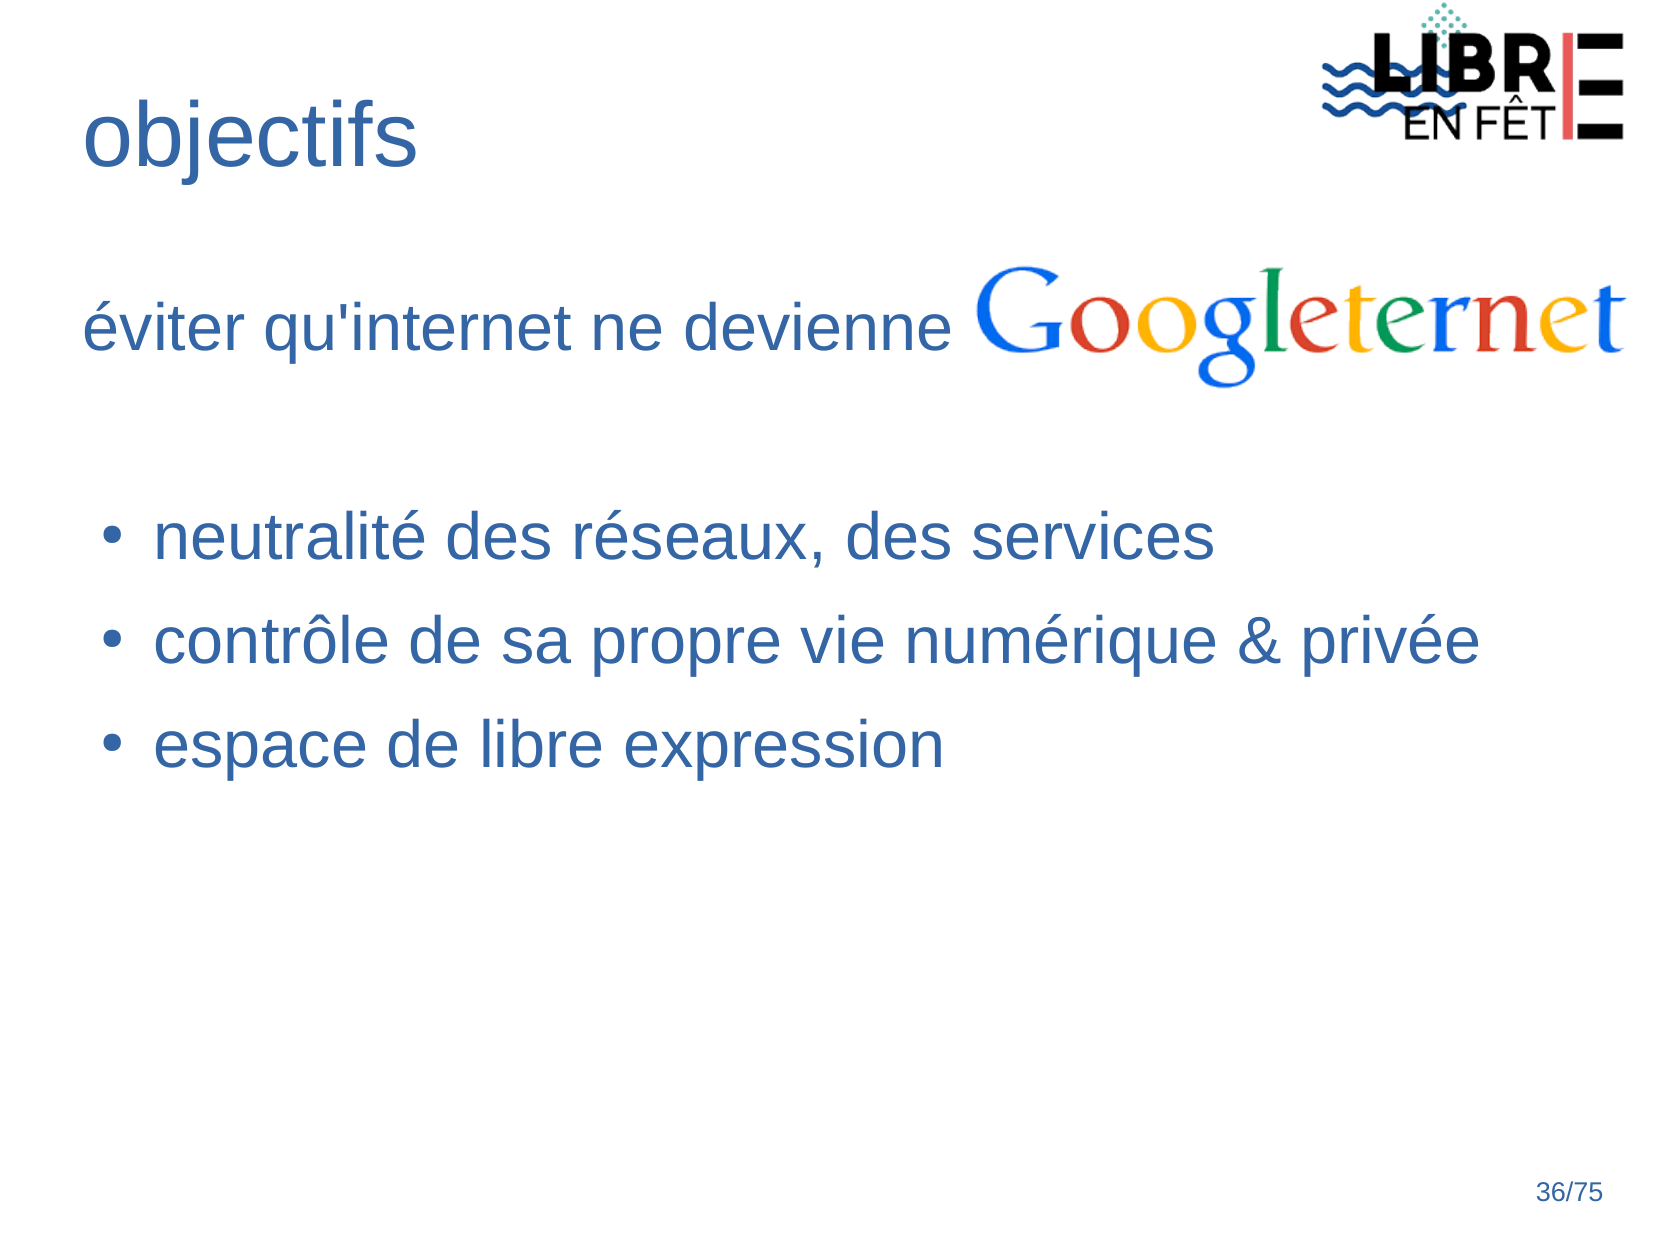

# objectifs
éviter qu'internet ne devienne
neutralité des réseaux, des services
contrôle de sa propre vie numérique & privée
espace de libre expression